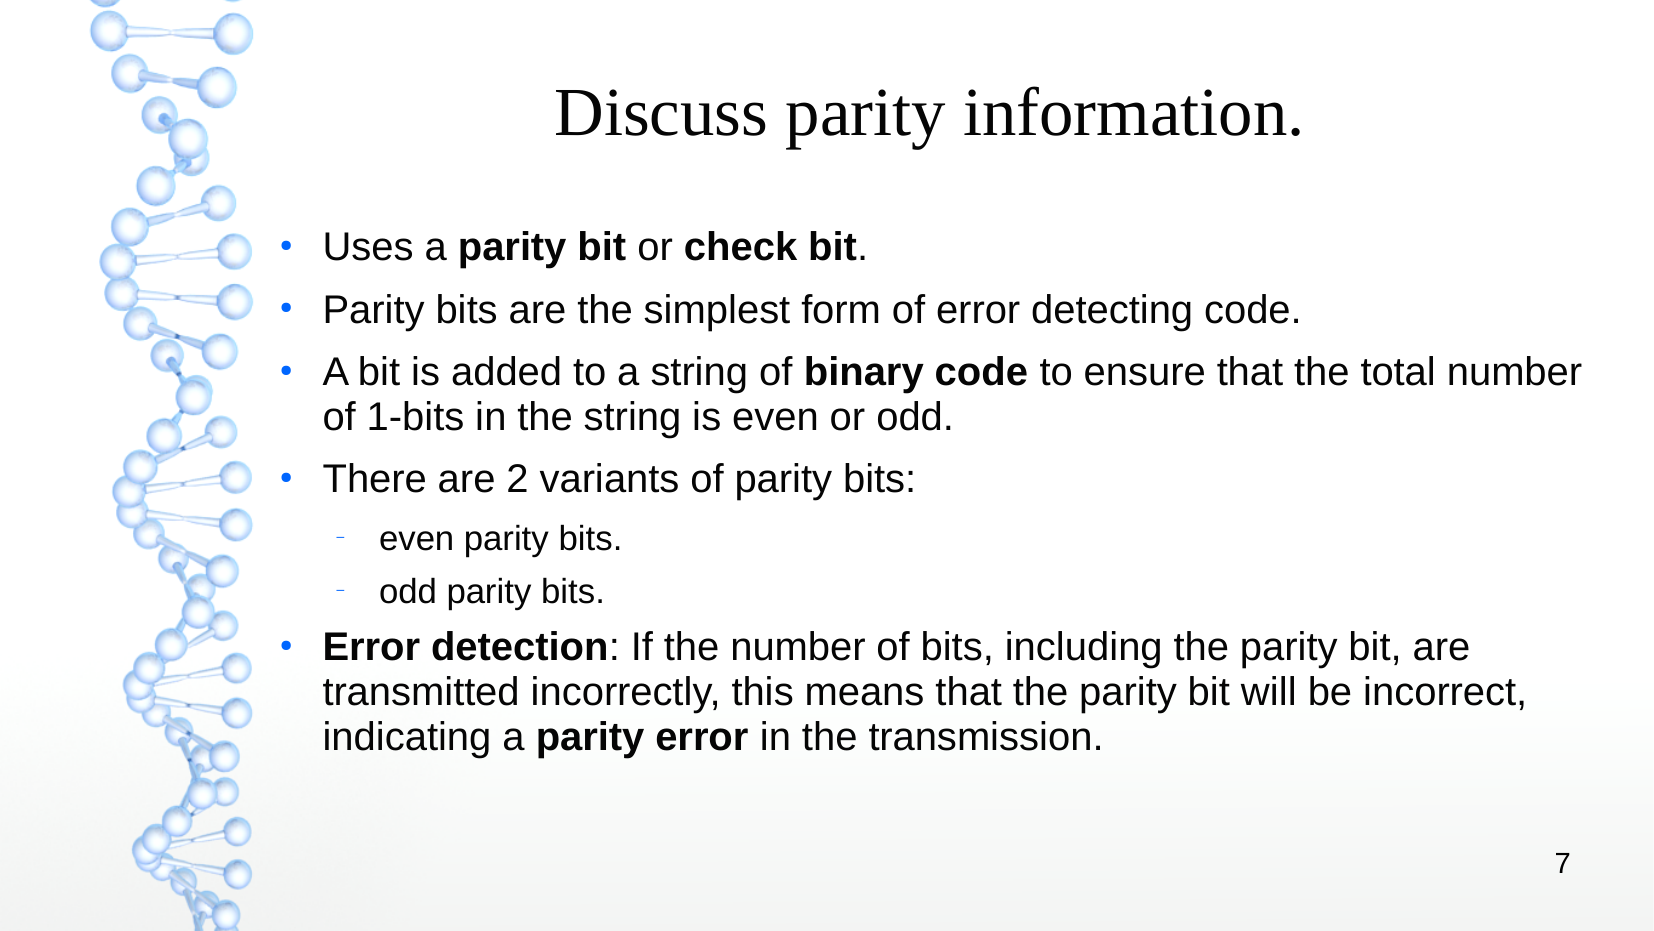

# Discuss parity information.
Uses a parity bit or check bit.
Parity bits are the simplest form of error detecting code.
A bit is added to a string of binary code to ensure that the total number of 1-bits in the string is even or odd.
There are 2 variants of parity bits:
even parity bits.
odd parity bits.
Error detection: If the number of bits, including the parity bit, are transmitted incorrectly, this means that the parity bit will be incorrect, indicating a parity error in the transmission.
7